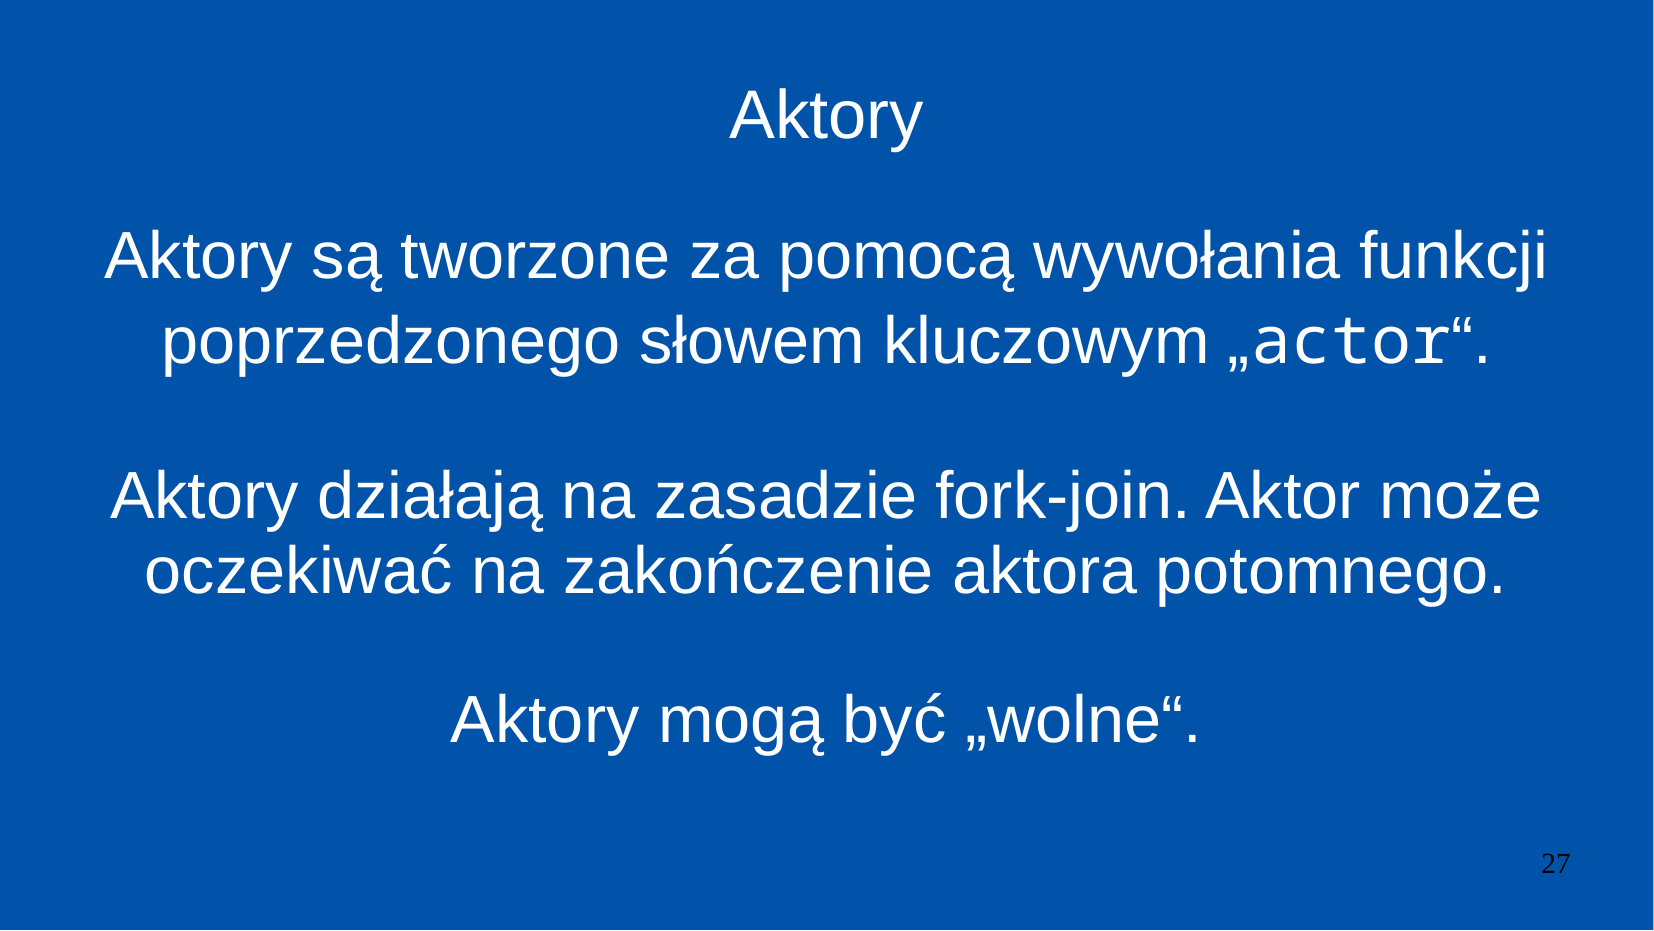

# Aktory
Aktory są tworzone za pomocą wywołania funkcji poprzedzonego słowem kluczowym „actor“.
Aktory działają na zasadzie fork-join. Aktor może oczekiwać na zakończenie aktora potomnego.
Aktory mogą być „wolne“.
27